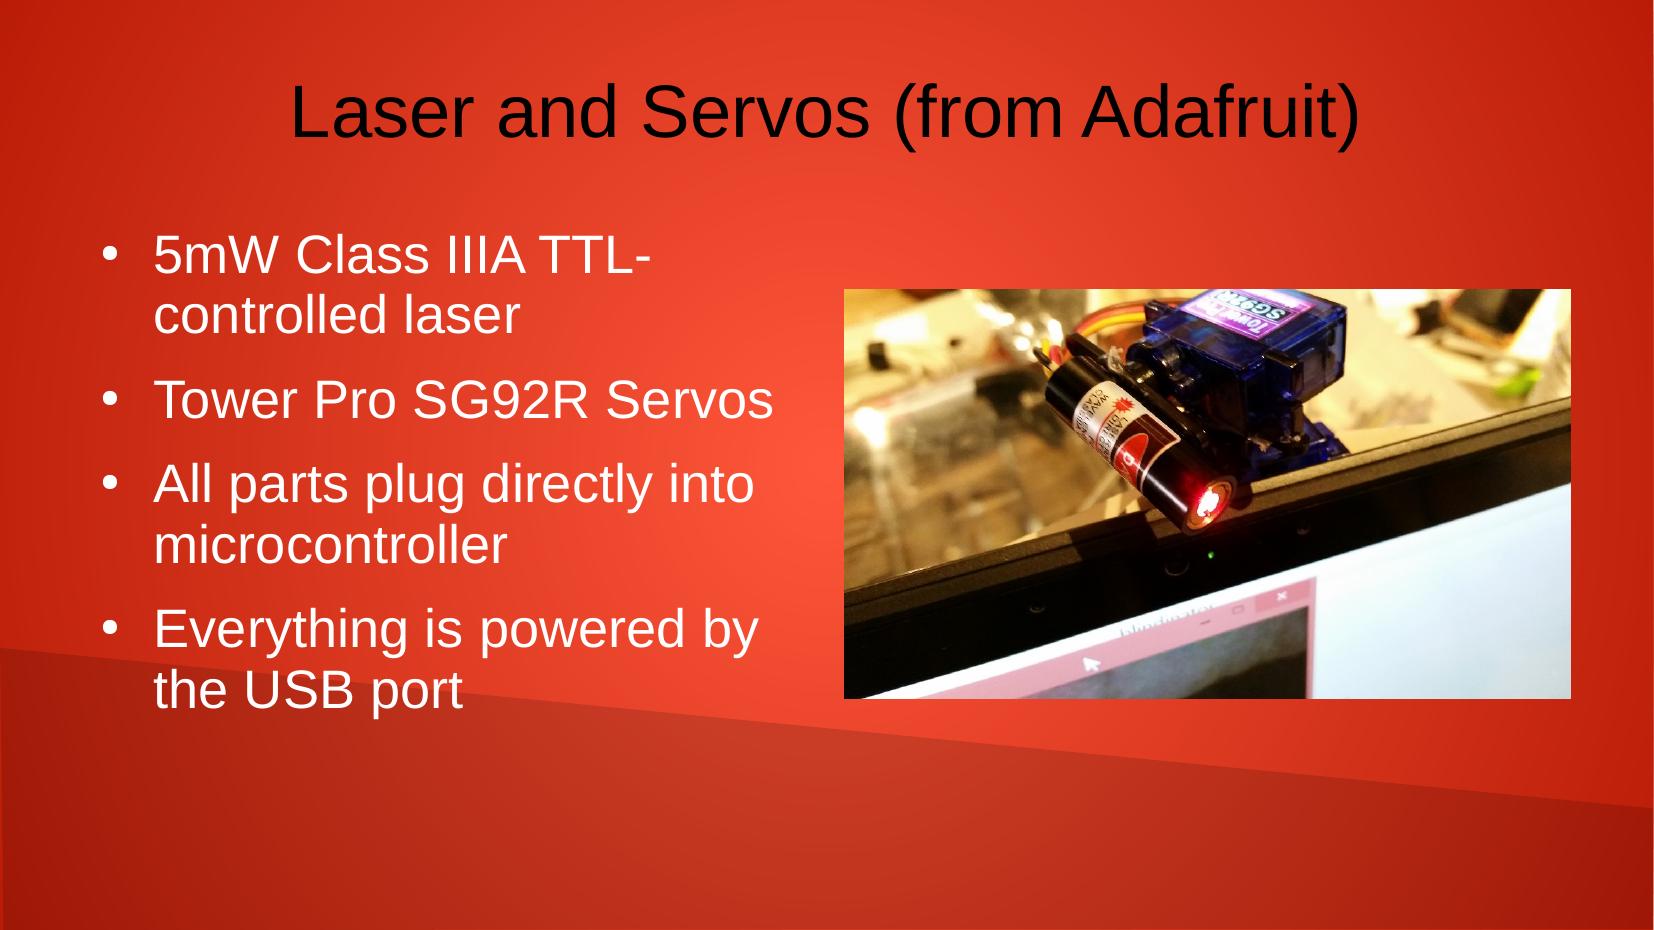

# Laser and Servos (from Adafruit)
5mW Class IIIA TTL-controlled laser
Tower Pro SG92R Servos
All parts plug directly into microcontroller
Everything is powered by the USB port